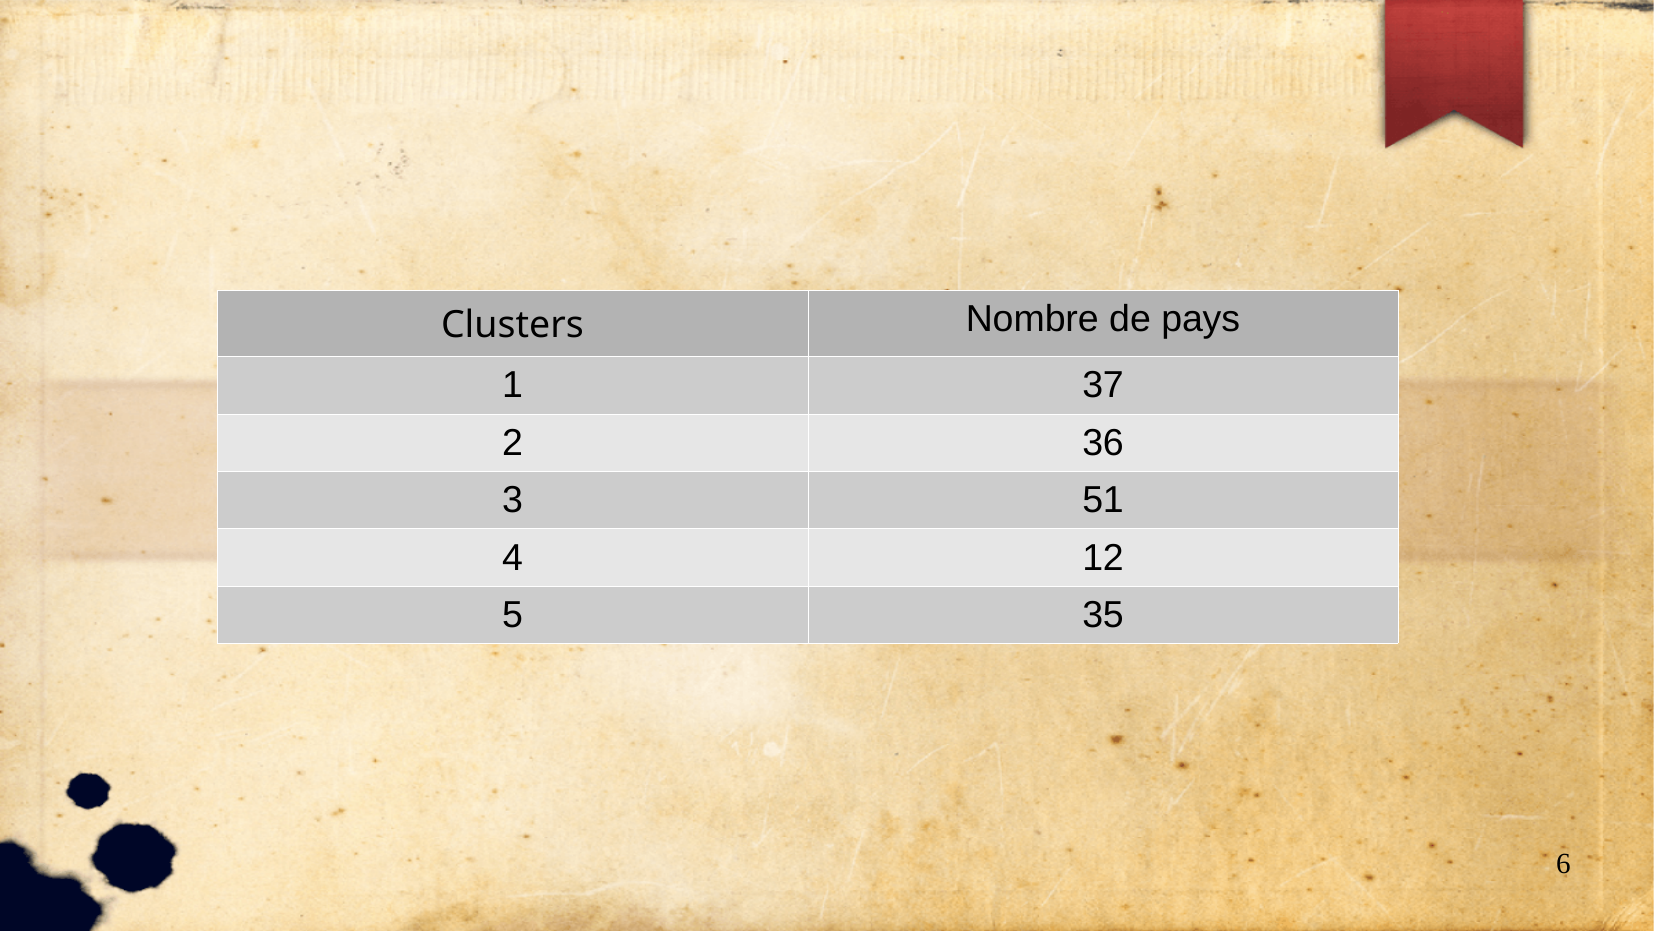

| Clusters | Nombre de pays |
| --- | --- |
| 1 | 37 |
| 2 | 36 |
| 3 | 51 |
| 4 | 12 |
| 5 | 35 |
#
6